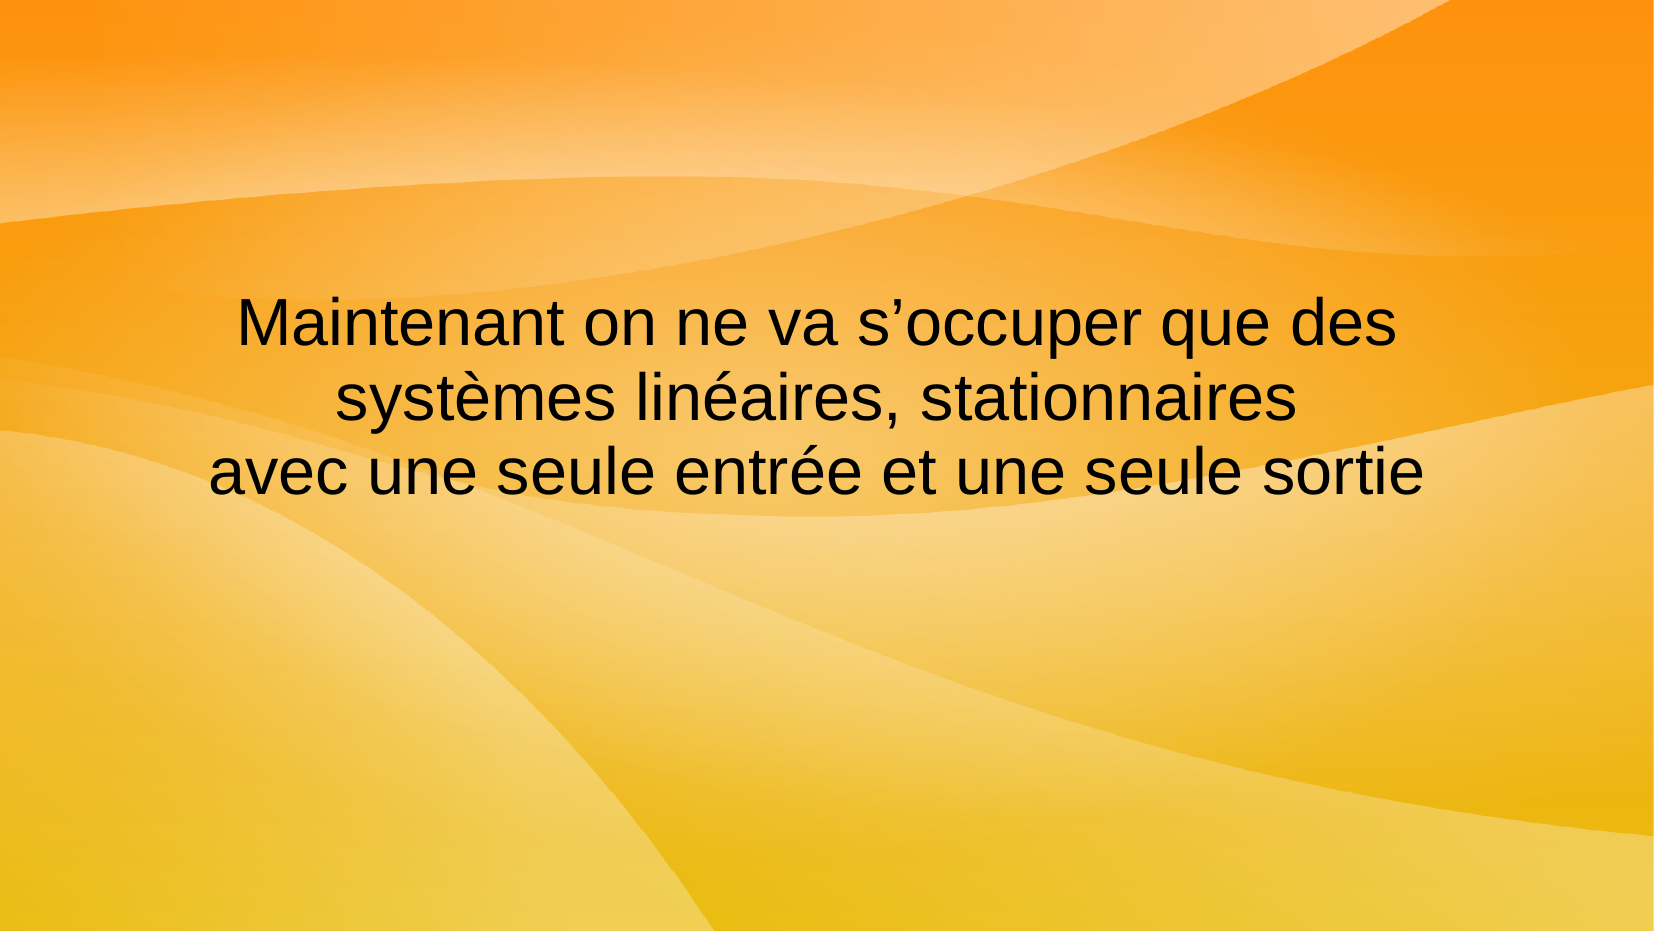

# Maintenant on ne va s’occuper que des
systèmes linéaires, stationnaires
avec une seule entrée et une seule sortie